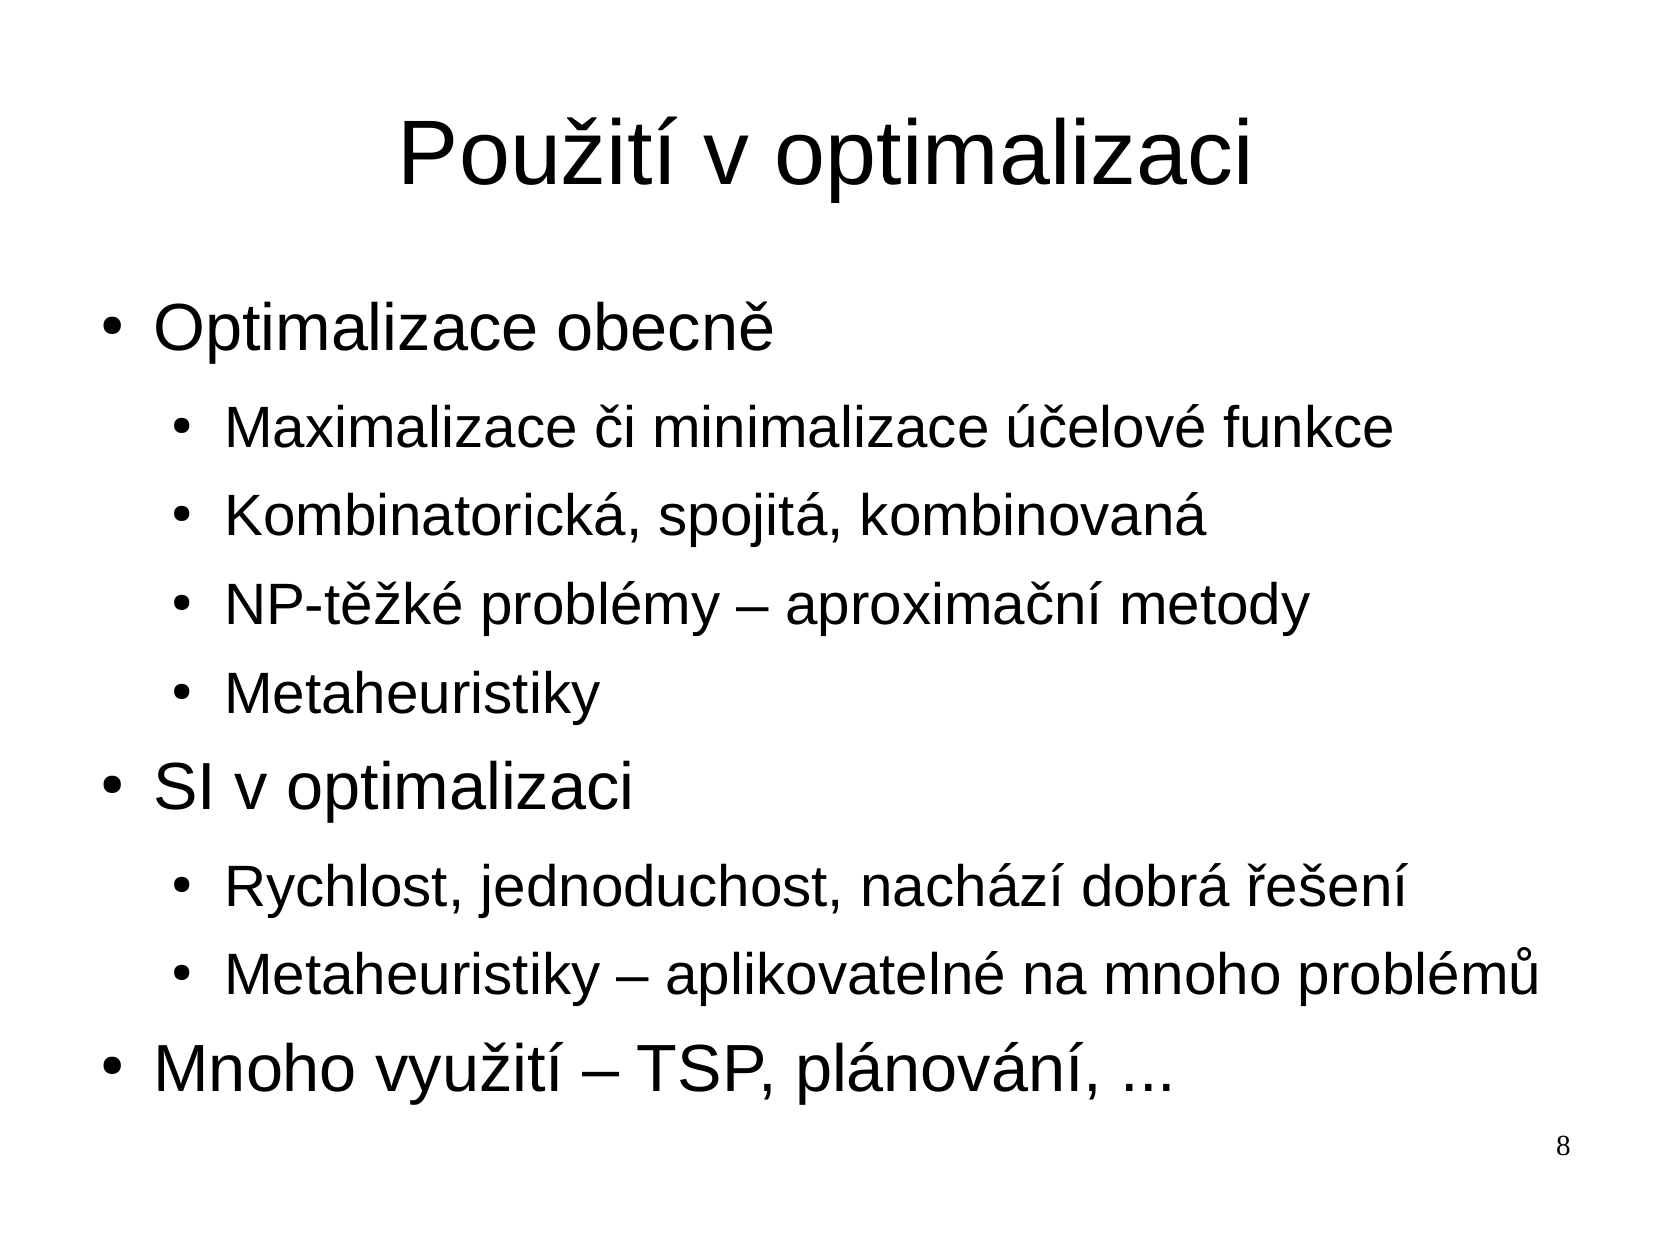

# Použití v optimalizaci
Optimalizace obecně
Maximalizace či minimalizace účelové funkce
Kombinatorická, spojitá, kombinovaná
NP-těžké problémy – aproximační metody
Metaheuristiky
SI v optimalizaci
Rychlost, jednoduchost, nachází dobrá řešení
Metaheuristiky – aplikovatelné na mnoho problémů
Mnoho využití – TSP, plánování, ...
8